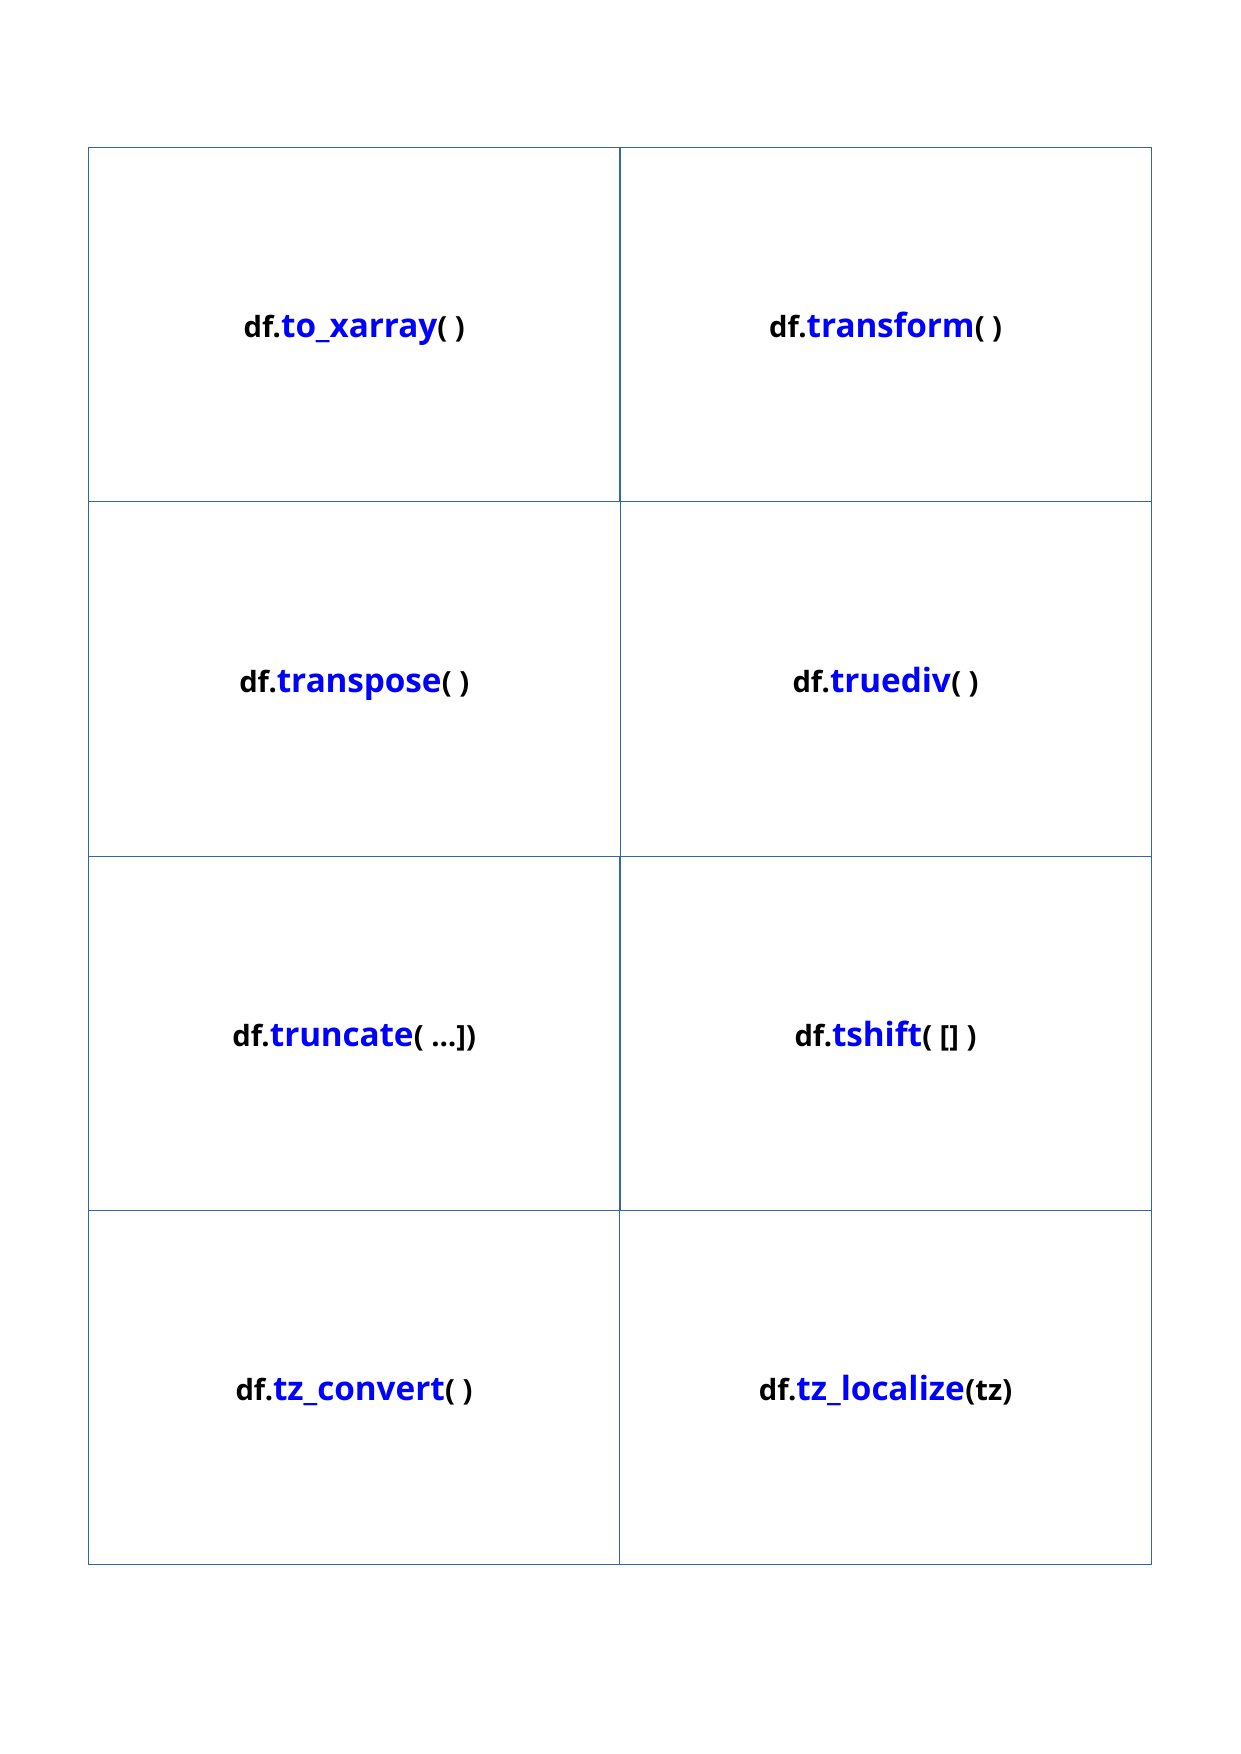

df.to_xarray( )
df.transform( )
df.transpose( )
df.truediv( )
df.truncate( …])
df.tshift( [] )
df.tz_convert( )
df.tz_localize(tz)